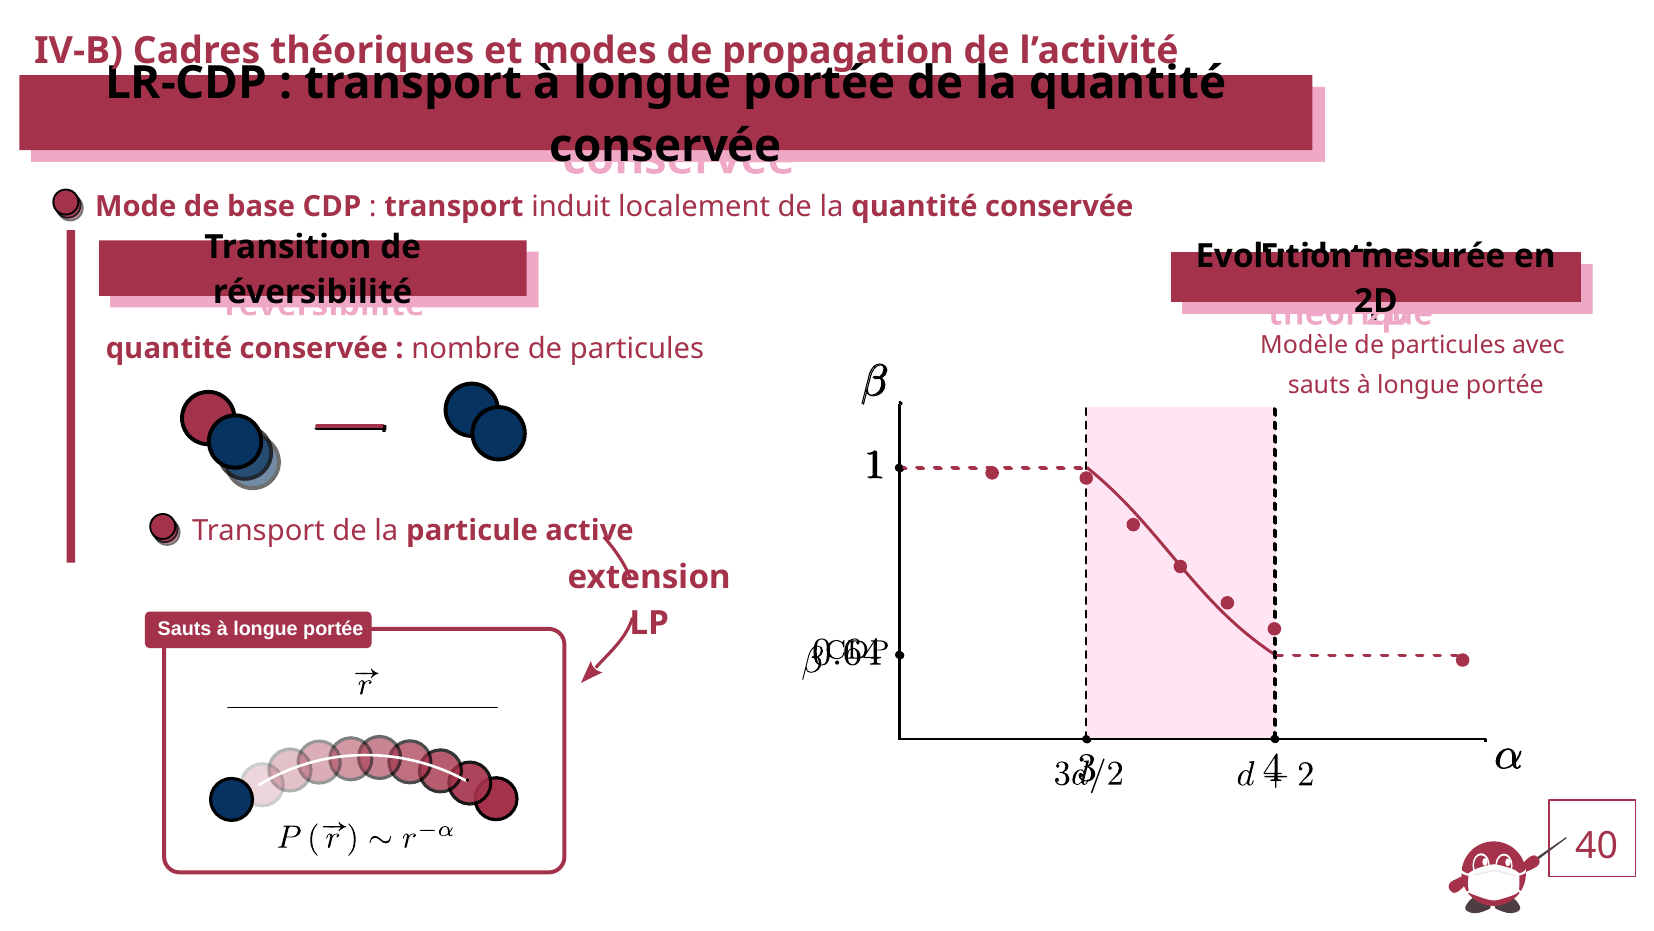

IV-B) Cadres théoriques et modes de propagation de l’activité
LR-CDP : transport à longue portée de la quantité conservée
 Mode de base CDP : transport induit localement de la quantité conservée
Transition de réversibilité
Evolution théorique
Evolution mesurée en 2D
Modèle de particules avec
sauts à longue portée
quantité conservée : nombre de particules
 Transport de la particule active
extension LP
Sauts à longue portée